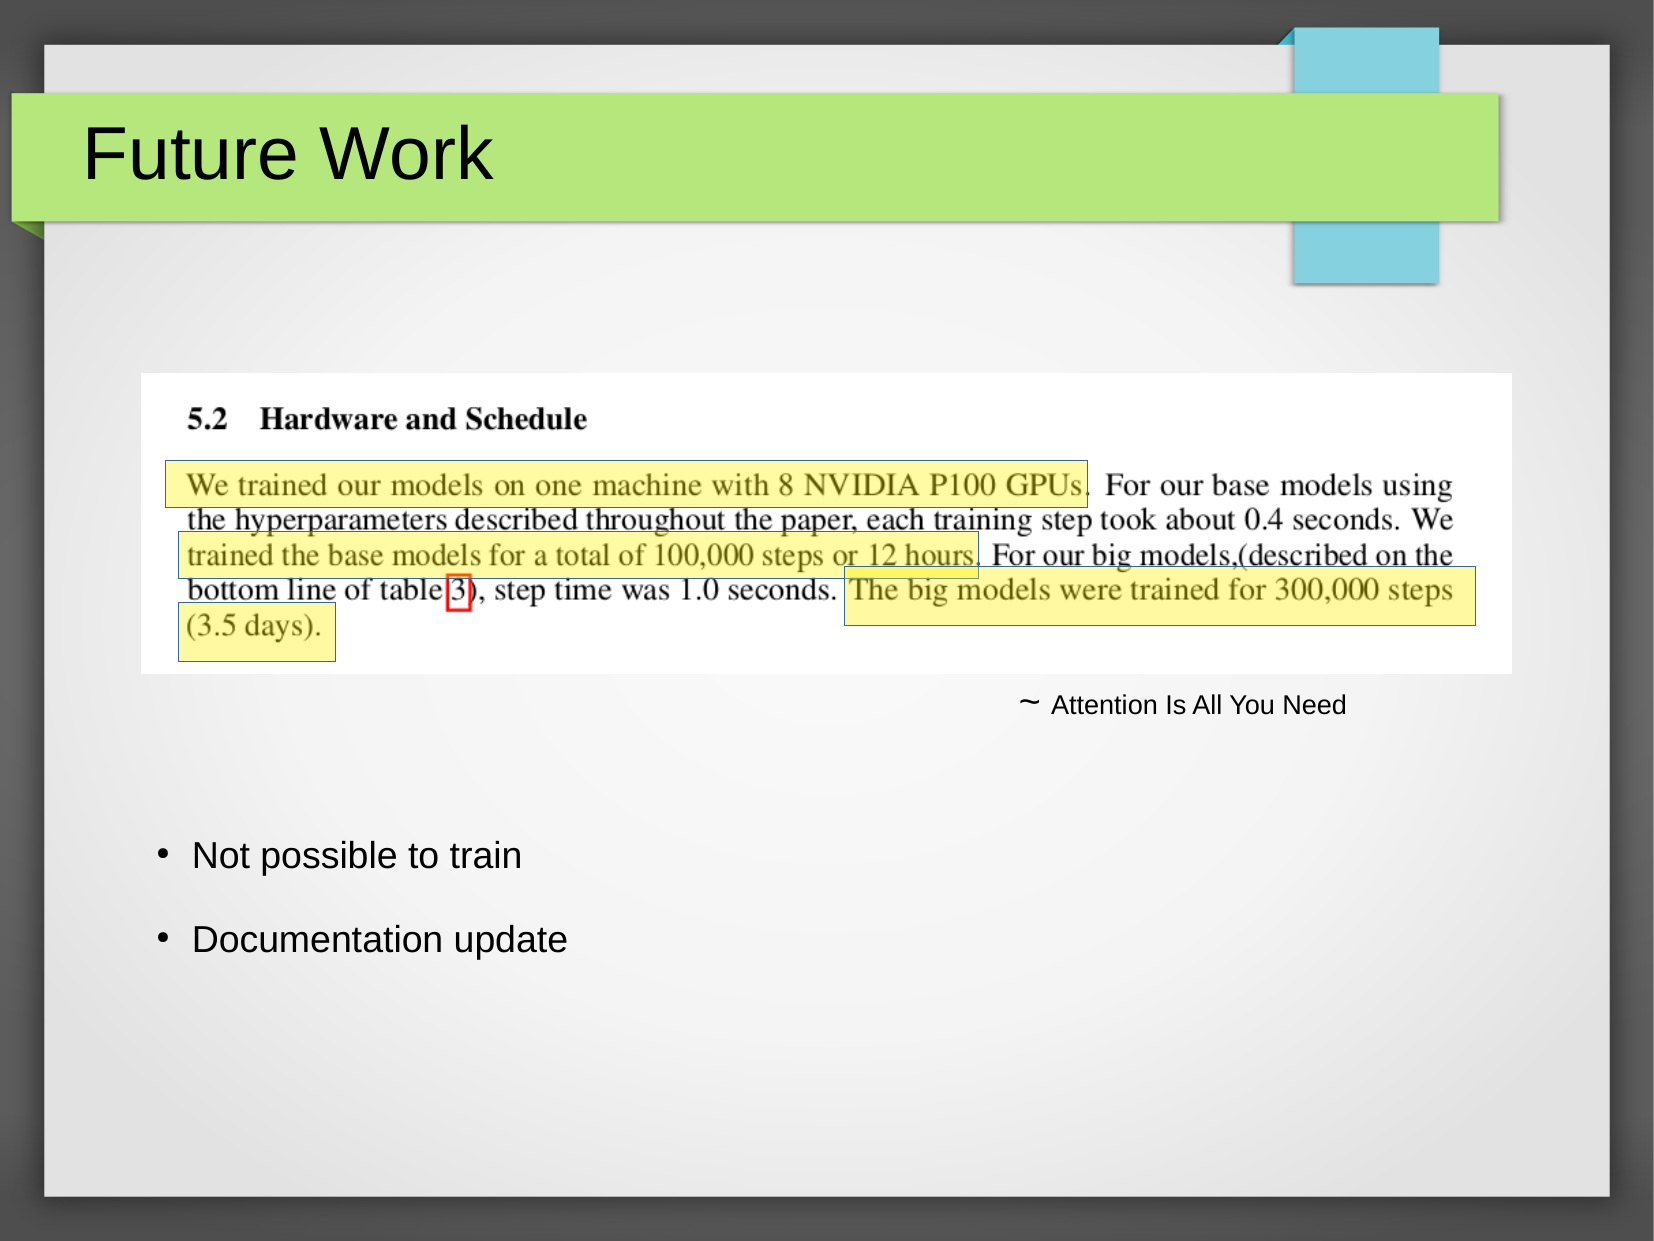

# Future Work
~ Attention Is All You Need
Not possible to train
Documentation update